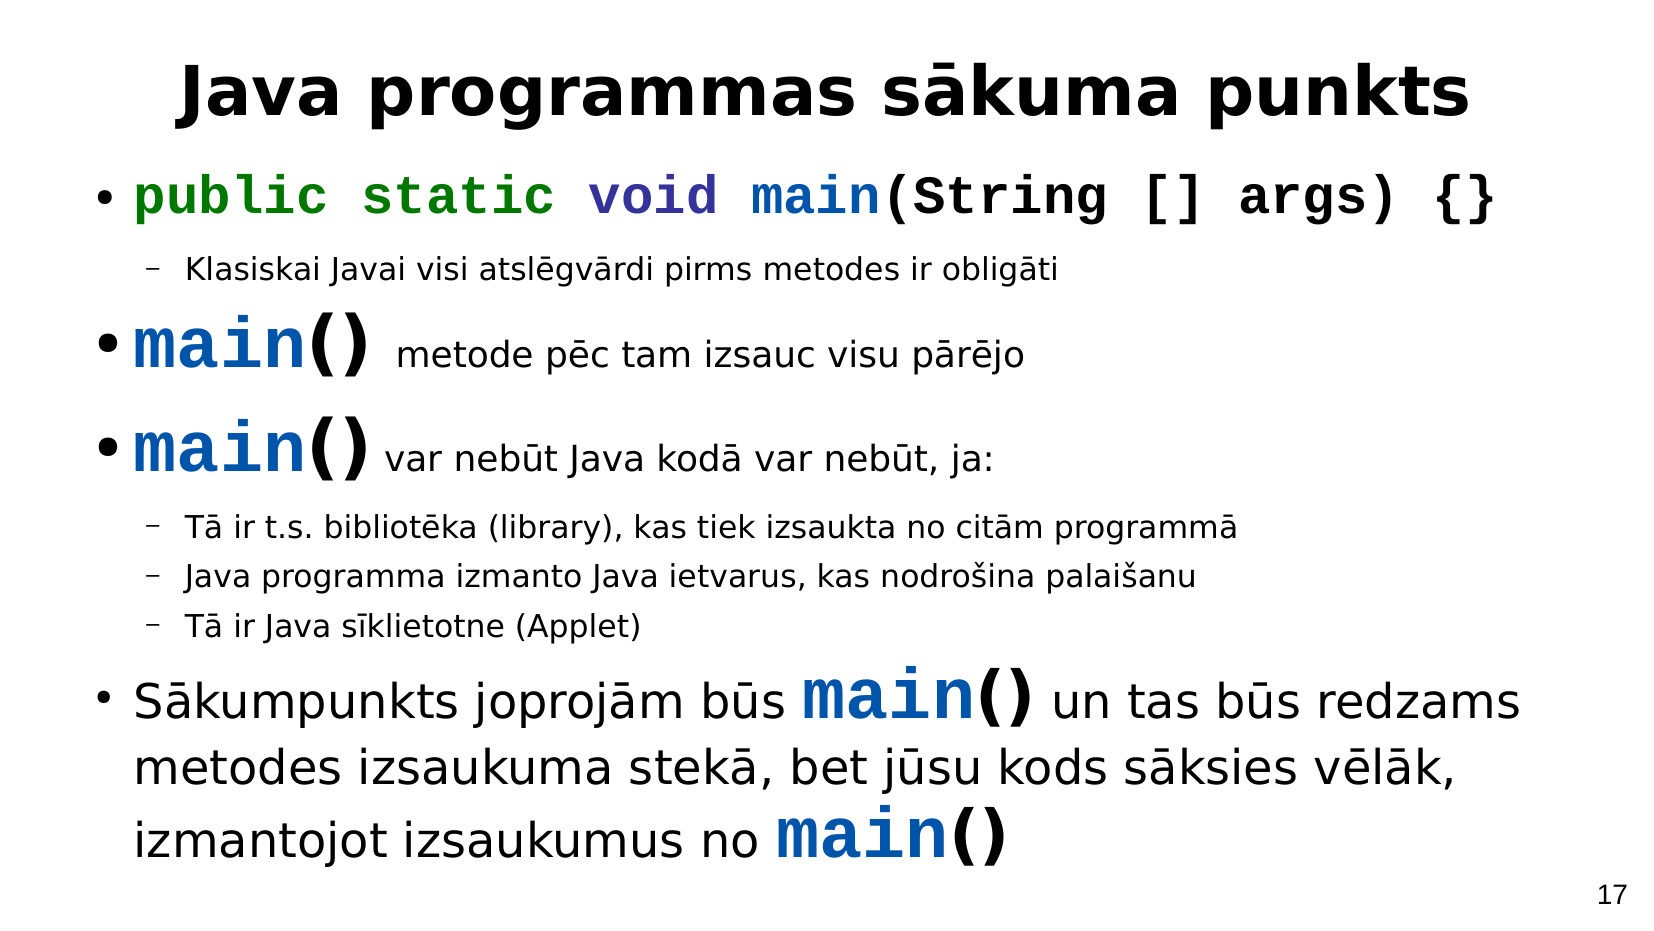

# Java programmas sākuma punkts
public static void main(String [] args) {}
Klasiskai Javai visi atslēgvārdi pirms metodes ir obligāti
main() metode pēc tam izsauc visu pārējo
main() var nebūt Java kodā var nebūt, ja:
Tā ir t.s. bibliotēka (library), kas tiek izsaukta no citām programmā
Java programma izmanto Java ietvarus, kas nodrošina palaišanu
Tā ir Java sīklietotne (Applet)
Sākumpunkts joprojām būs main() un tas būs redzams metodes izsaukuma stekā, bet jūsu kods sāksies vēlāk, izmantojot izsaukumus no main()